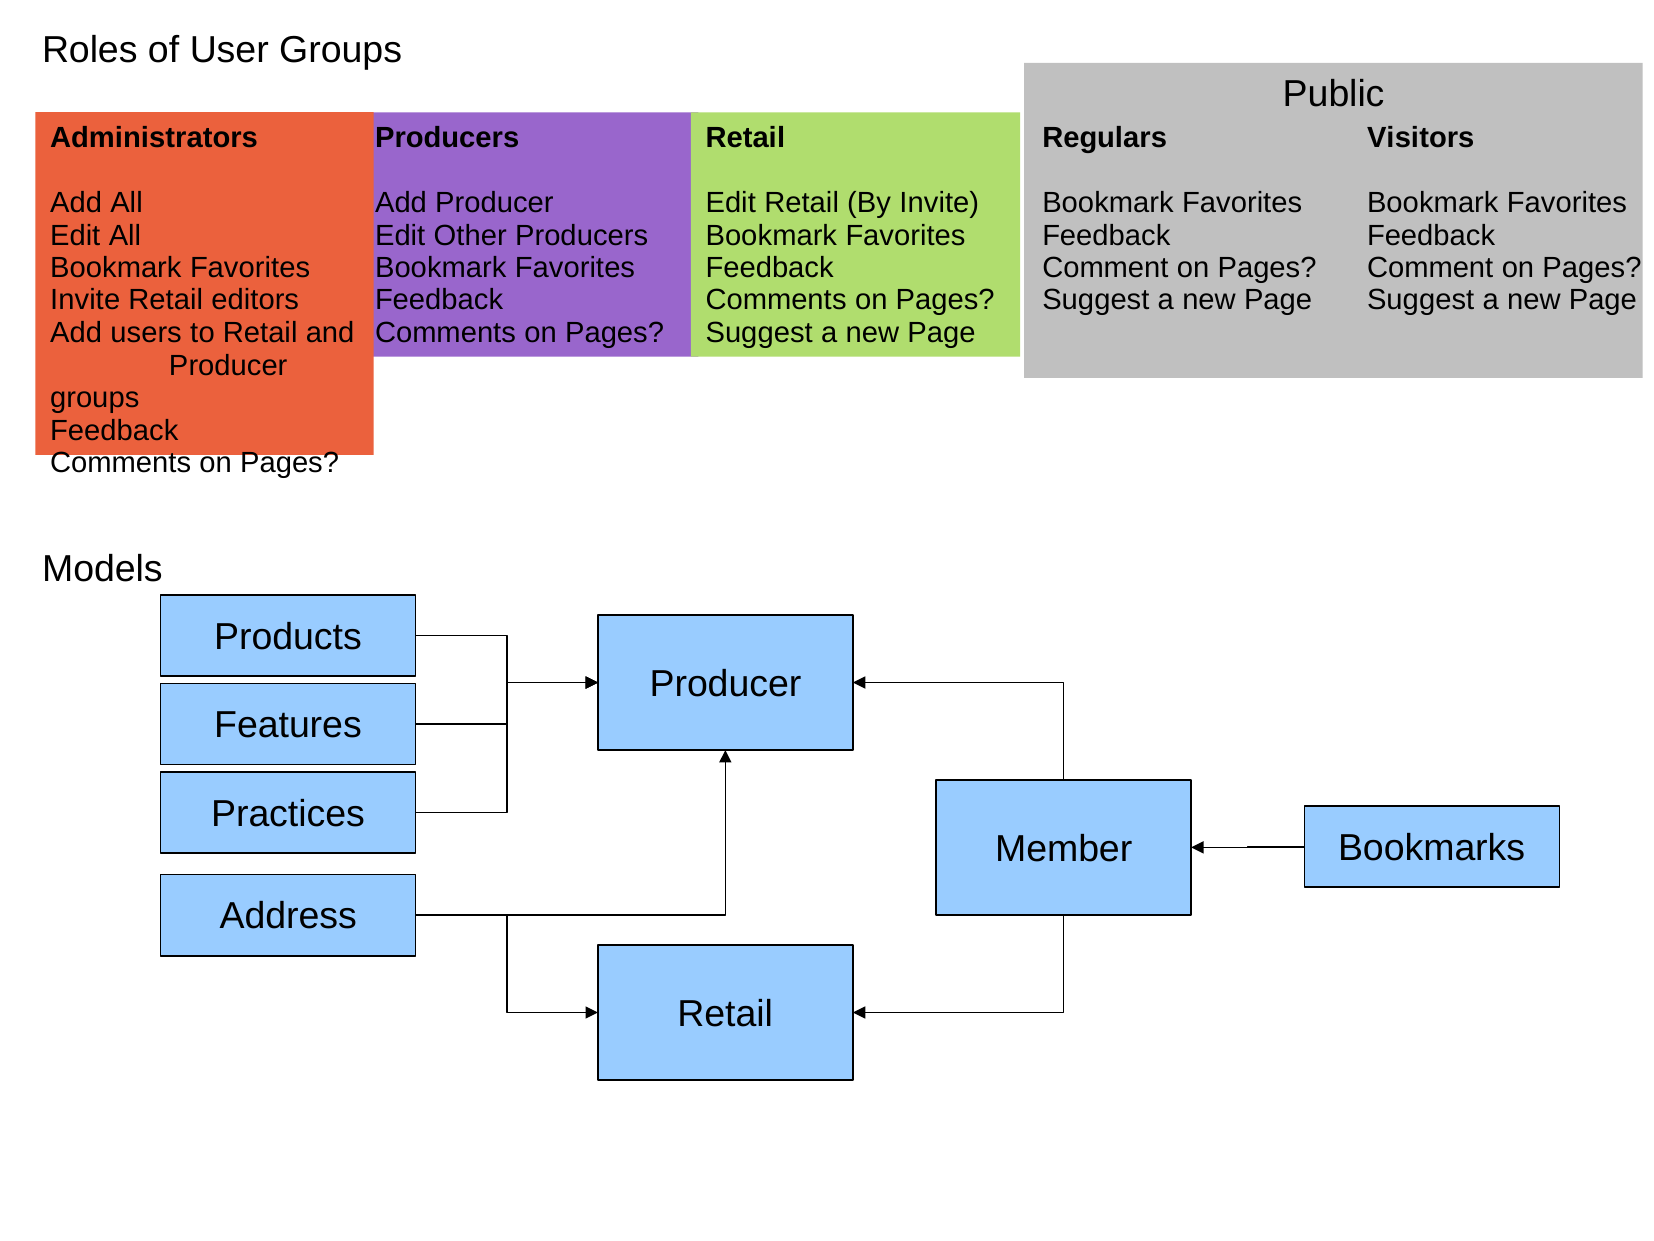

Roles of User Groups
Public
Administrators
Add All
Edit All
Bookmark Favorites
Invite Retail editors
Add users to Retail and 	Producer groups
Feedback
Comments on Pages?
Producers
Add Producer
Edit Other Producers
Bookmark Favorites
Feedback
Comments on Pages?
Retail
Edit Retail (By Invite)
Bookmark Favorites
Feedback
Comments on Pages?
Suggest a new Page
Regulars
Bookmark Favorites
Feedback
Comment on Pages?
Suggest a new Page
Visitors
Bookmark Favorites
Feedback
Comment on Pages?
Suggest a new Page
Models
Products
Producer
Features
Practices
Member
Bookmarks
Address
Retail